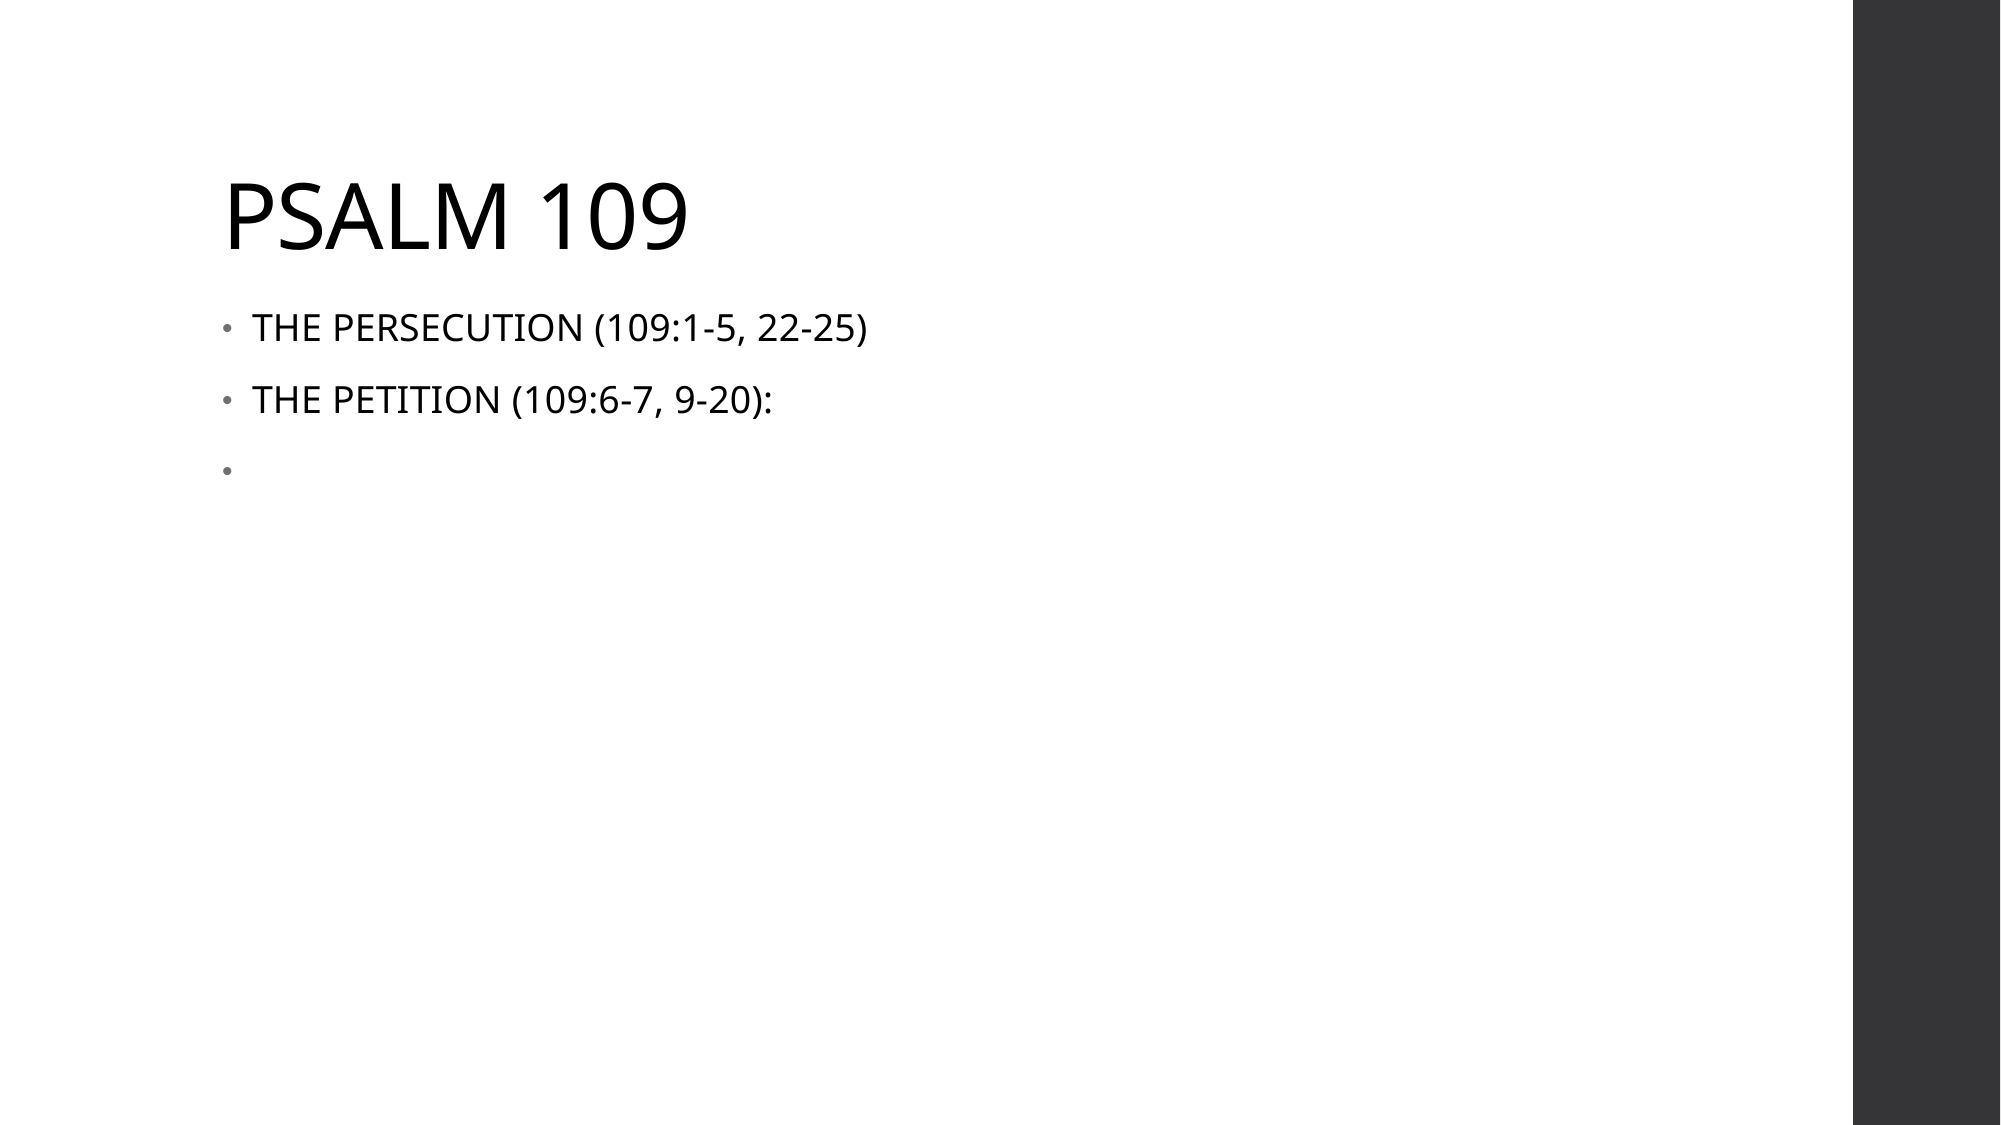

# PSALM 109
THE PERSECUTION (109:1-5, 22-25)
THE PETITION (109:6-7, 9-20):